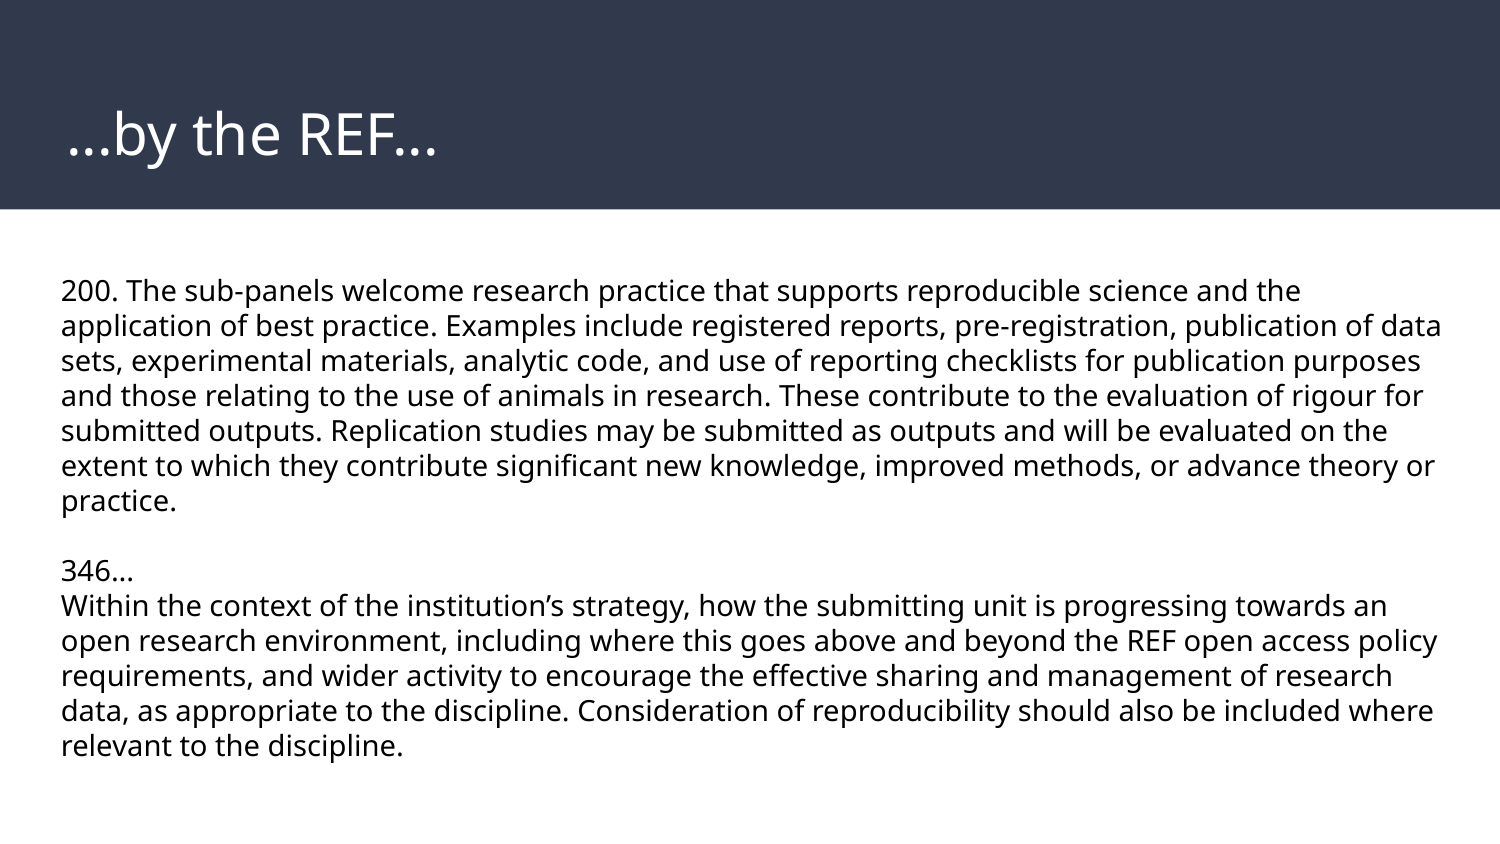

# ...by the REF...
200. The sub-panels welcome research practice that supports reproducible science and the application of best practice. Examples include registered reports, pre-registration, publication of data sets, experimental materials, analytic code, and use of reporting checklists for publication purposes and those relating to the use of animals in research. These contribute to the evaluation of rigour for submitted outputs. Replication studies may be submitted as outputs and will be evaluated on the extent to which they contribute significant new knowledge, improved methods, or advance theory or practice.
346...
Within the context of the institution’s strategy, how the submitting unit is progressing towards an open research environment, including where this goes above and beyond the REF open access policy requirements, and wider activity to encourage the effective sharing and management of research data, as appropriate to the discipline. Consideration of reproducibility should also be included where relevant to the discipline.